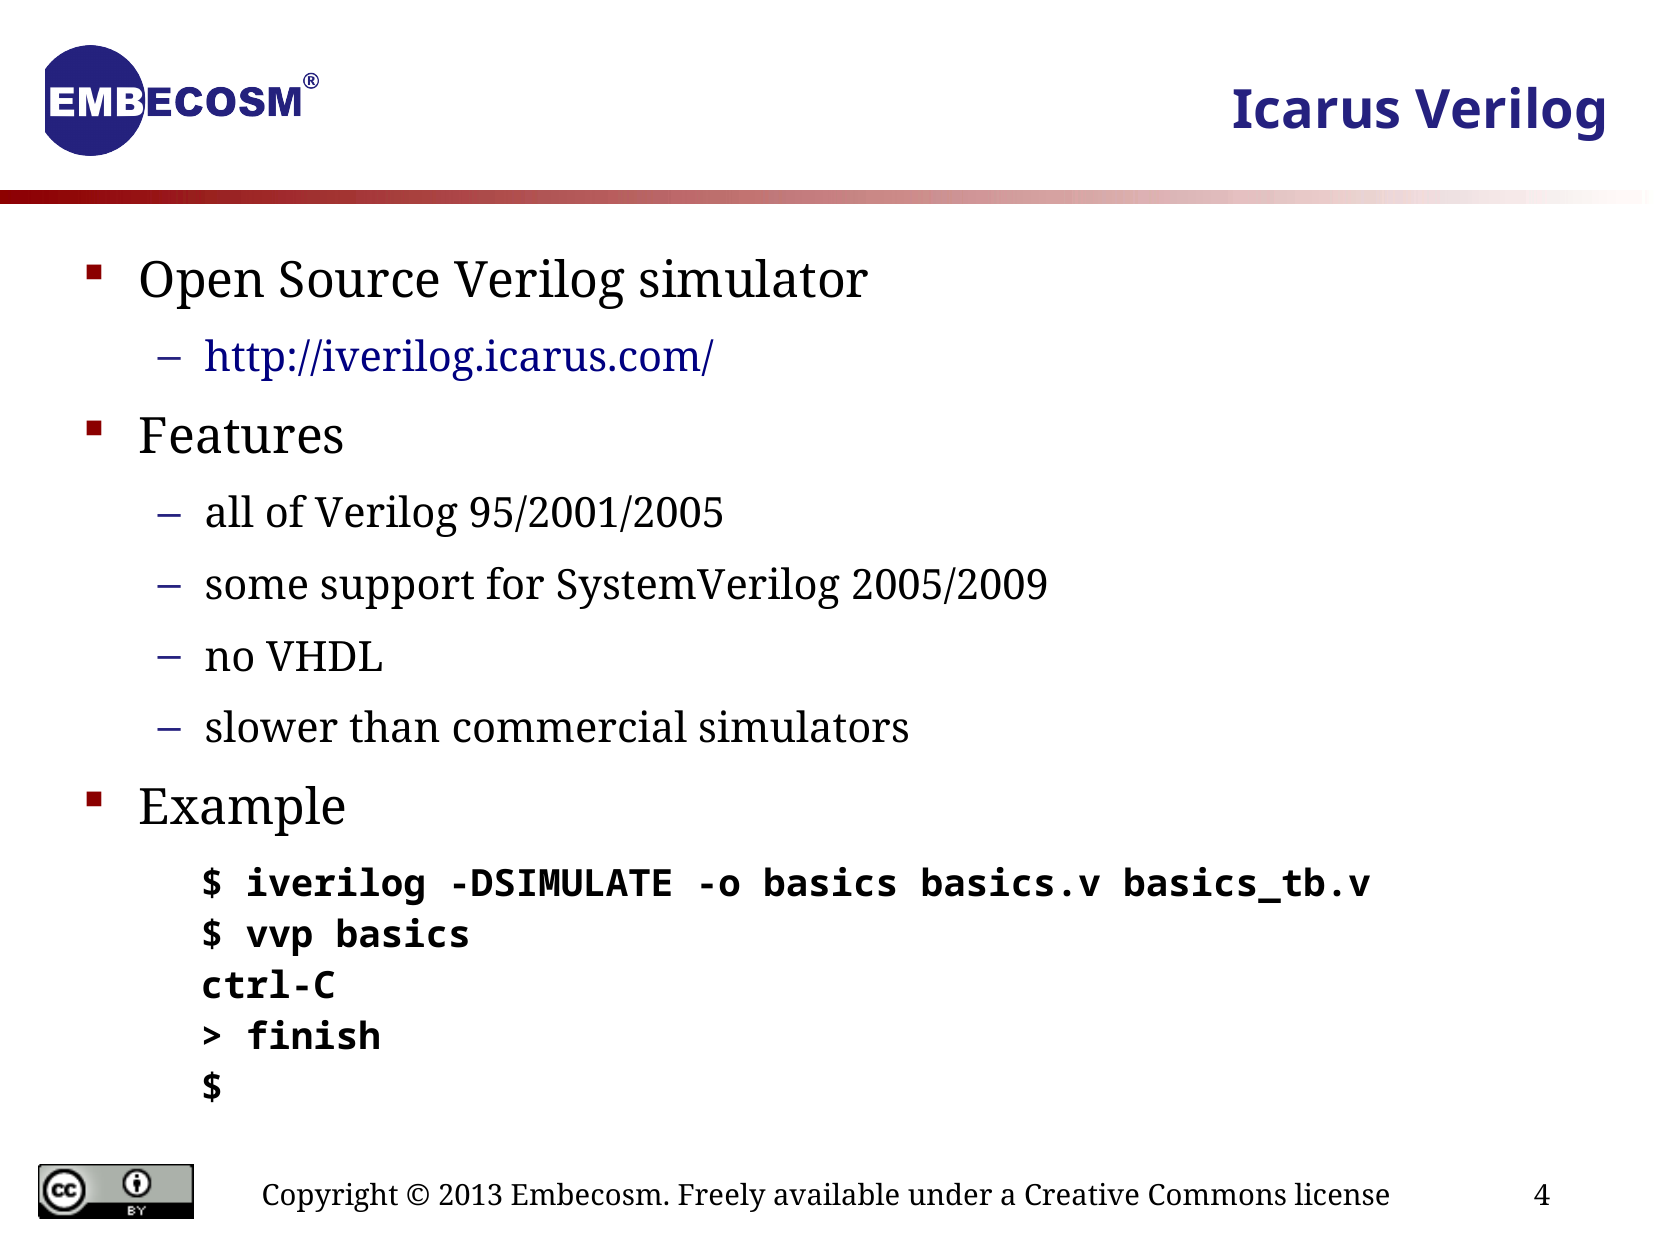

# Icarus Verilog
Open Source Verilog simulator
http://iverilog.icarus.com/
Features
all of Verilog 95/2001/2005
some support for SystemVerilog 2005/2009
no VHDL
slower than commercial simulators
Example
$ iverilog -DSIMULATE -o basics basics.v basics_tb.v
$ vvp basics
ctrl-C
> finish
$
Copyright © 2013 Embecosm. Freely available under a Creative Commons license
4